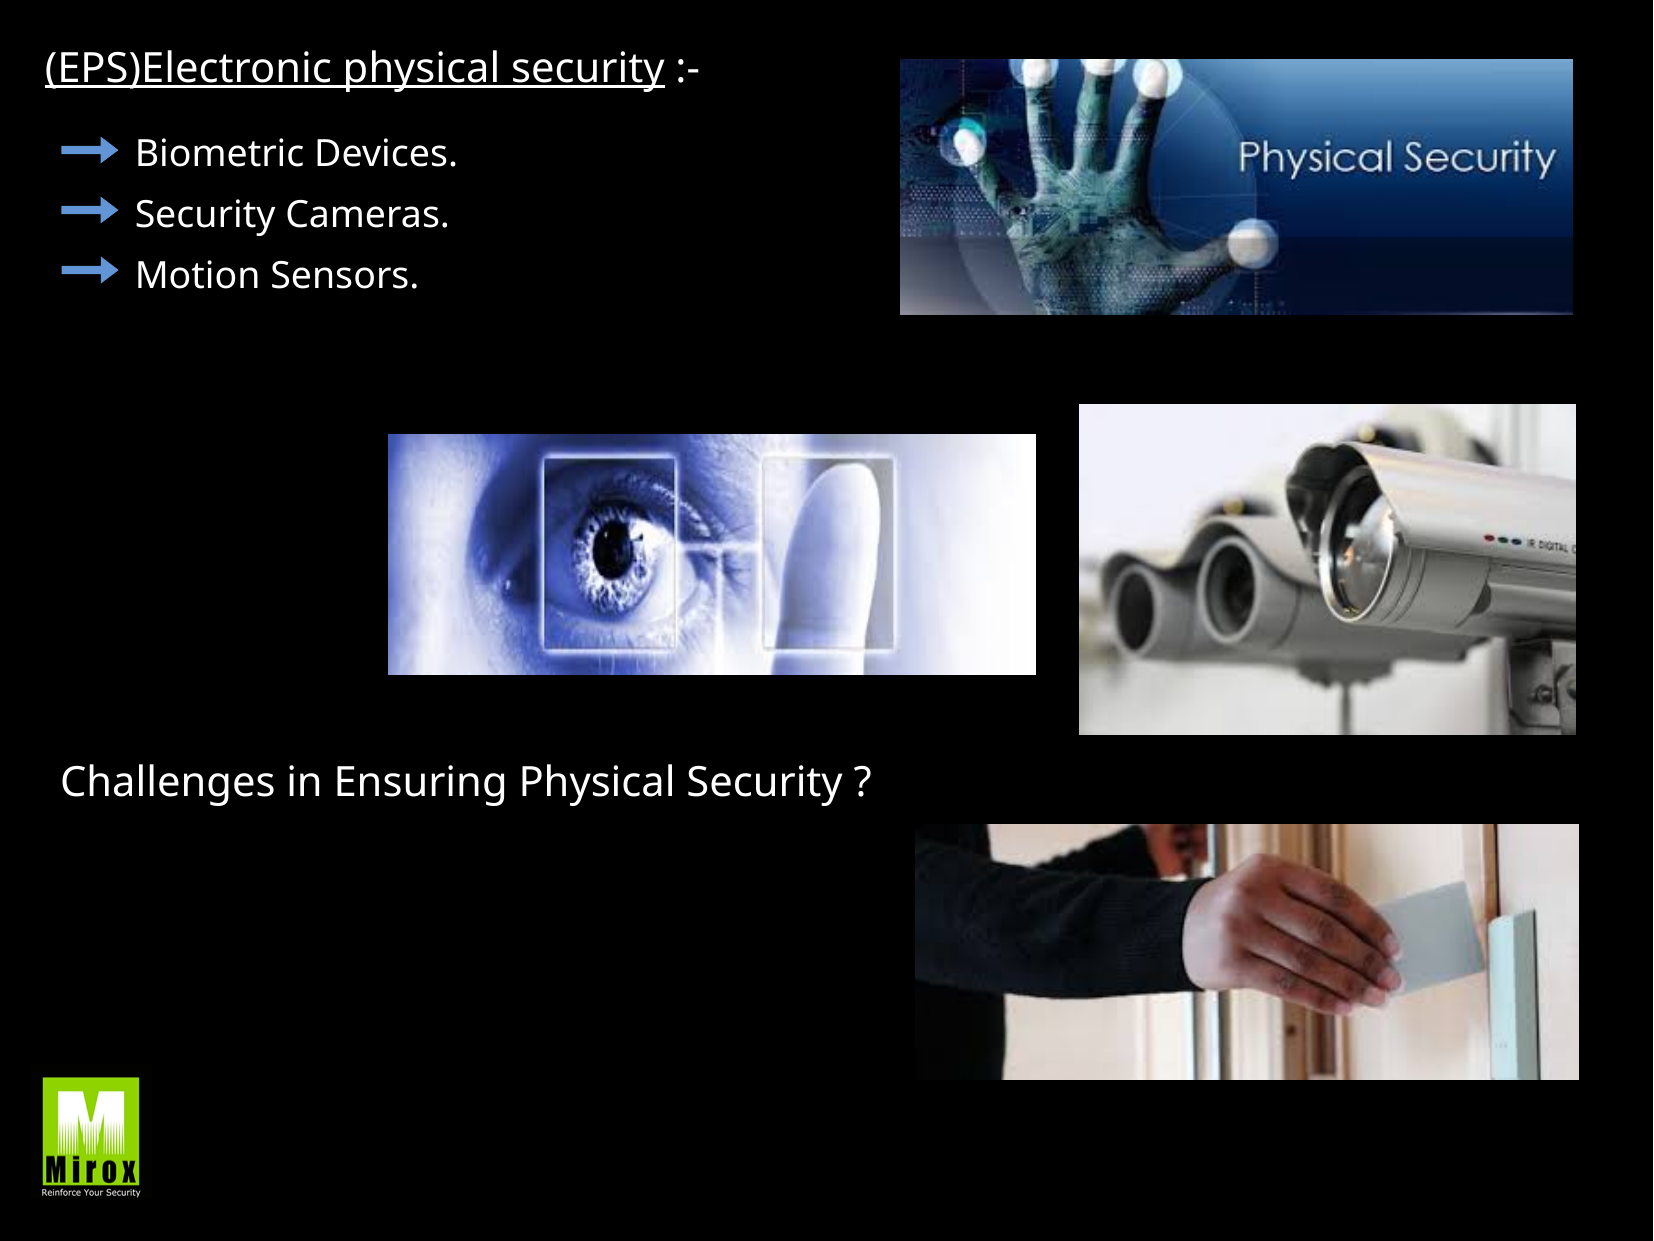

(EPS)Electronic physical security :-
Biometric Devices.
Security Cameras.
Motion Sensors.
Challenges in Ensuring Physical Security ?